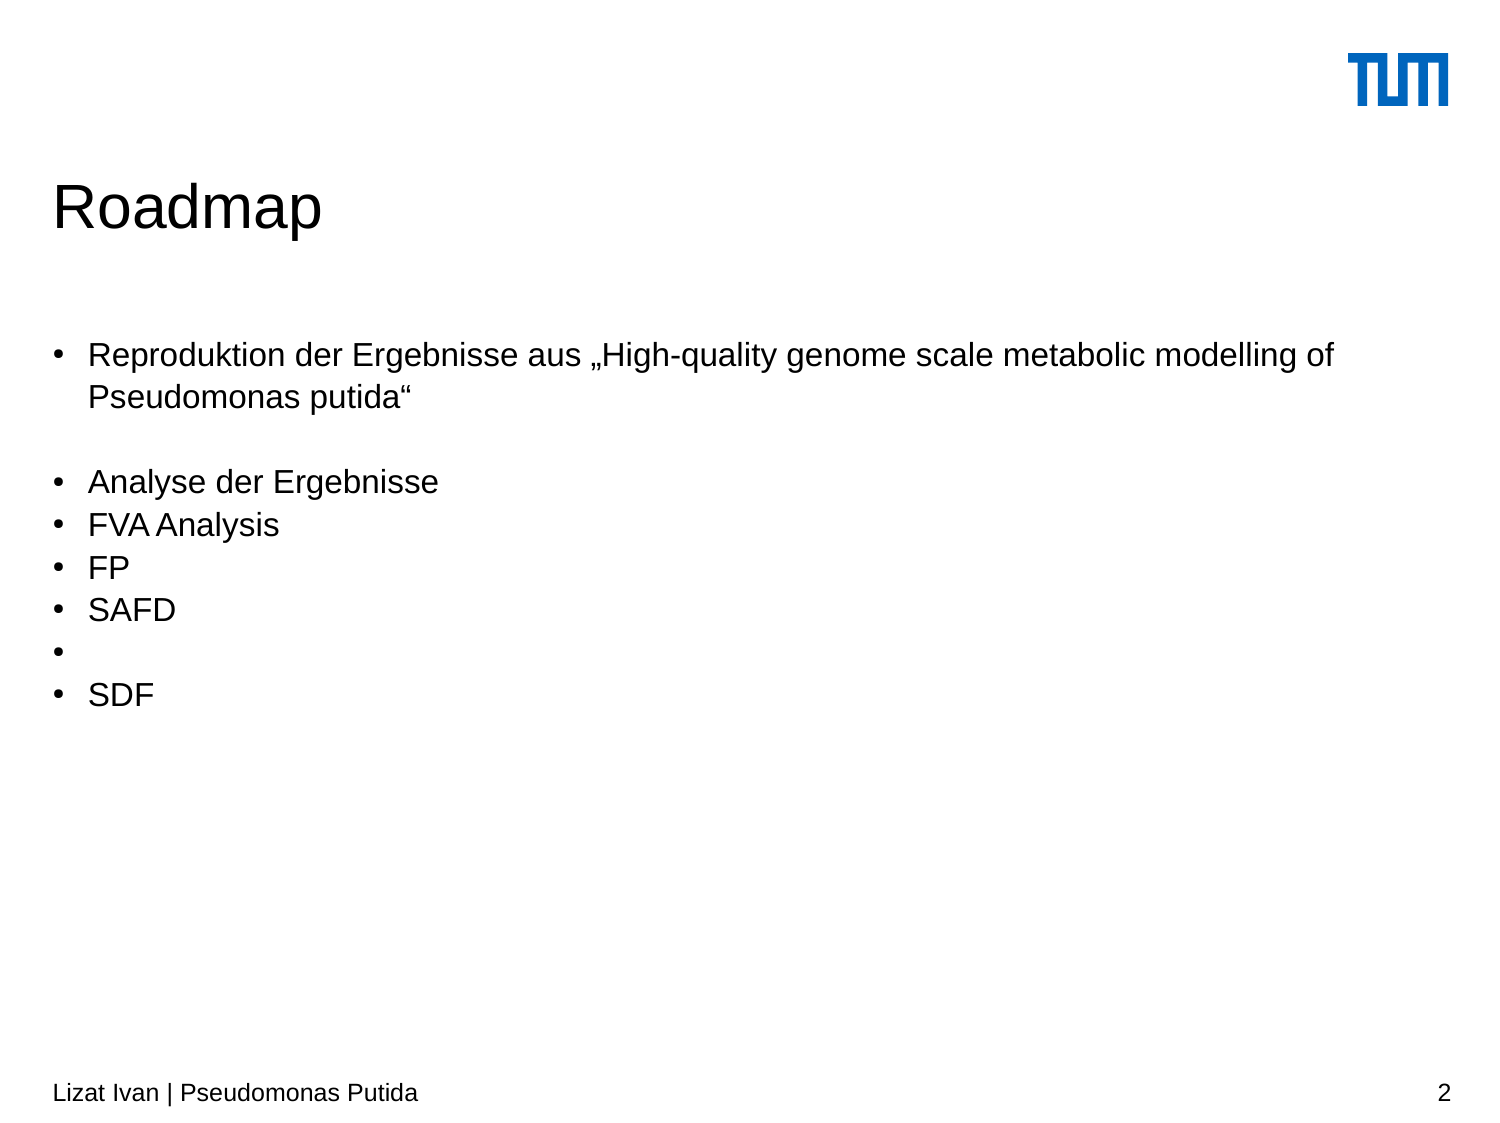

# Roadmap
Reproduktion der Ergebnisse aus „High-quality genome scale metabolic modelling of Pseudomonas putida“
Analyse der Ergebnisse
FVA Analysis
FP
SAFD
SDF
Lizat Ivan | Pseudomonas Putida
2